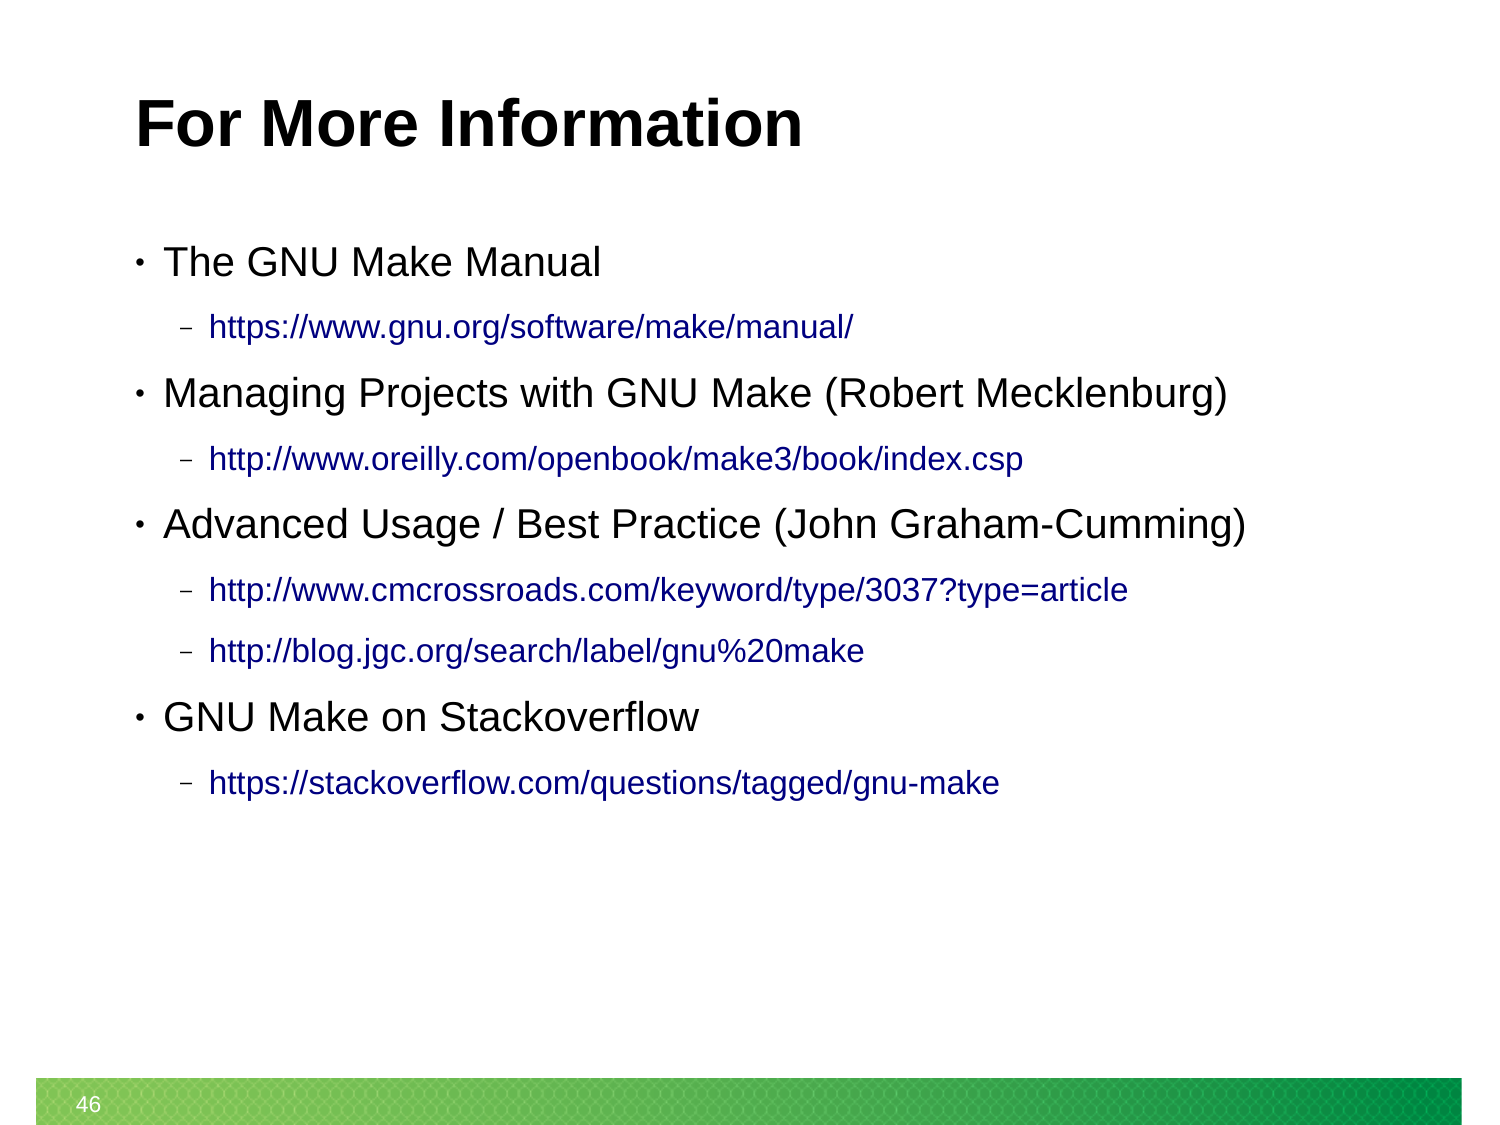

# For More Information
The GNU Make Manual
https://www.gnu.org/software/make/manual/
Managing Projects with GNU Make (Robert Mecklenburg)
http://www.oreilly.com/openbook/make3/book/index.csp
Advanced Usage / Best Practice (John Graham-Cumming)
http://www.cmcrossroads.com/keyword/type/3037?type=article
http://blog.jgc.org/search/label/gnu%20make
GNU Make on Stackoverflow
https://stackoverflow.com/questions/tagged/gnu-make